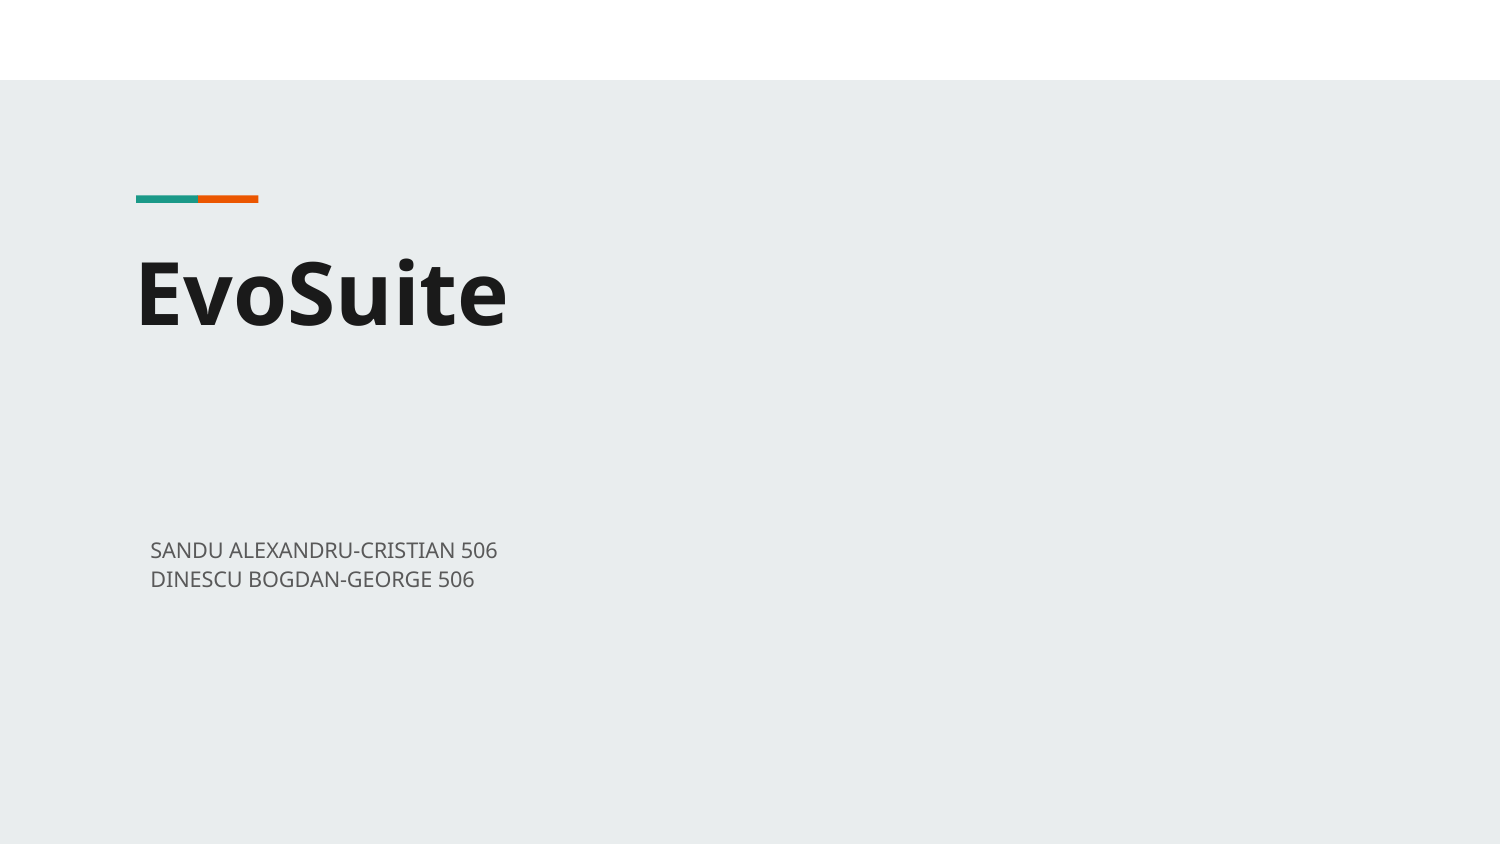

# EvoSuite
SANDU ALEXANDRU-CRISTIAN 506
DINESCU BOGDAN-GEORGE 506